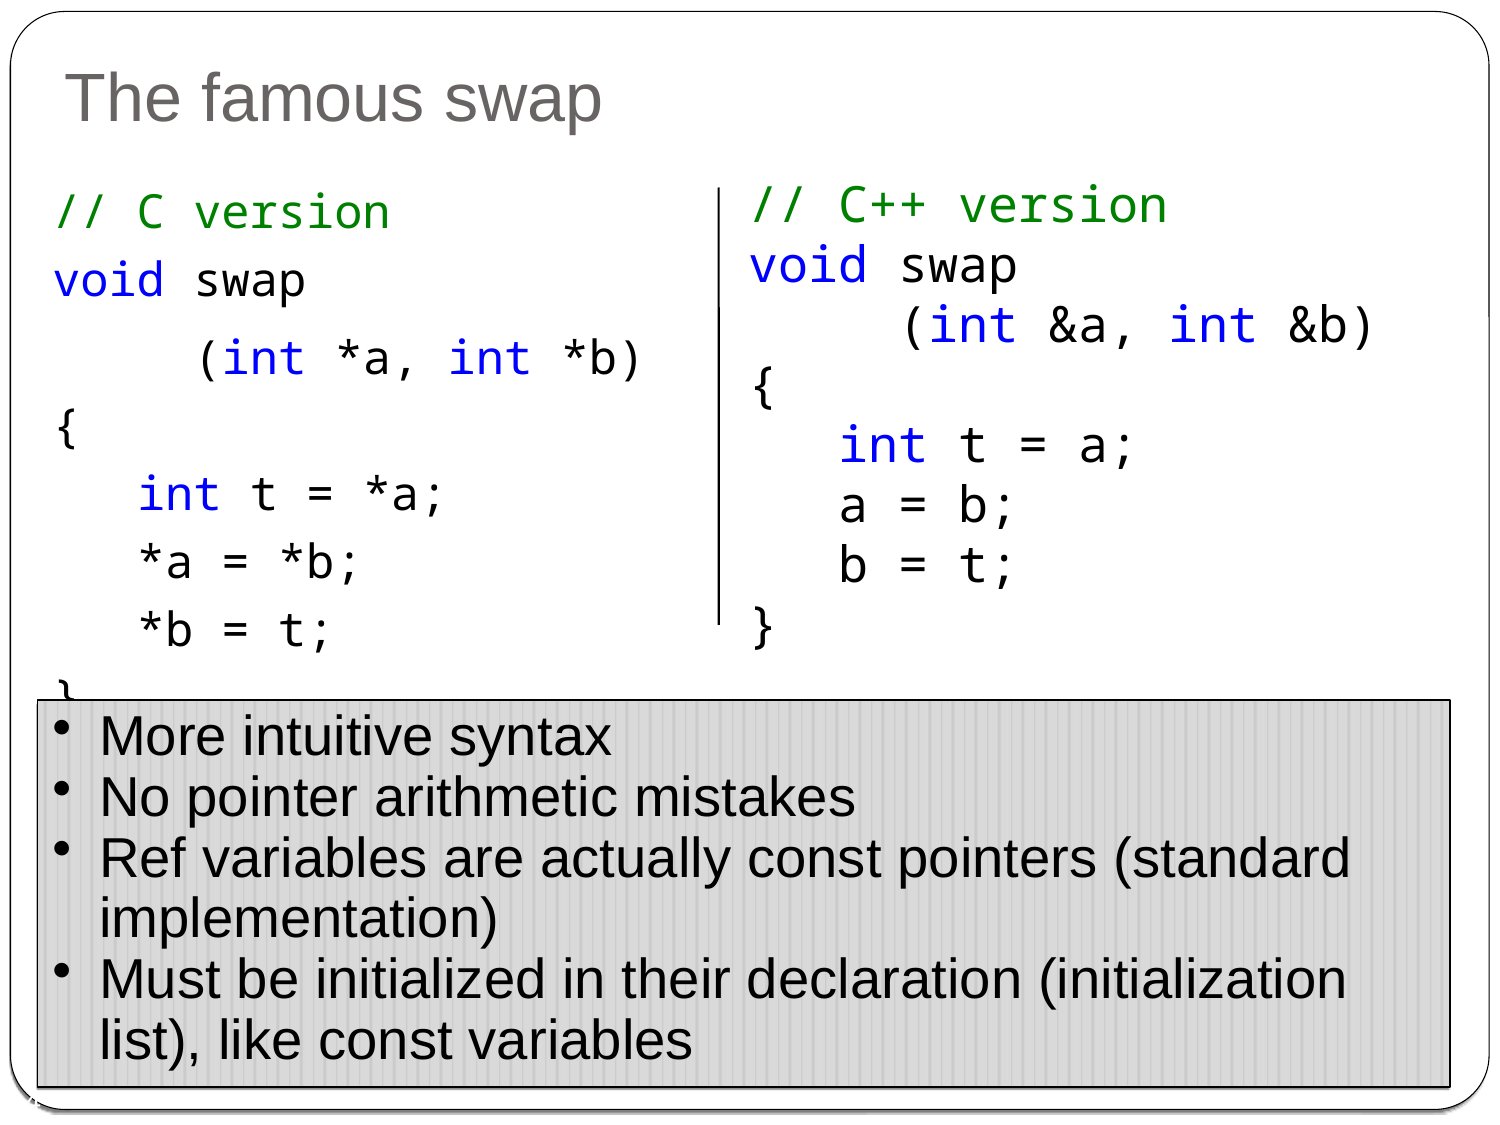

# The famous swap
// C++ version
void swap
 (int &a, int &b)
{
   int t = a;
   a = b;
   b = t;
}
// C version
void swap
 (int *a, int *b)
{
   int t = *a;
   *a = *b;
   *b = t;
}
More intuitive syntax
No pointer arithmetic mistakes
Ref variables are actually const pointers (standard implementation)
Must be initialized in their declaration (initialization list), like const variables